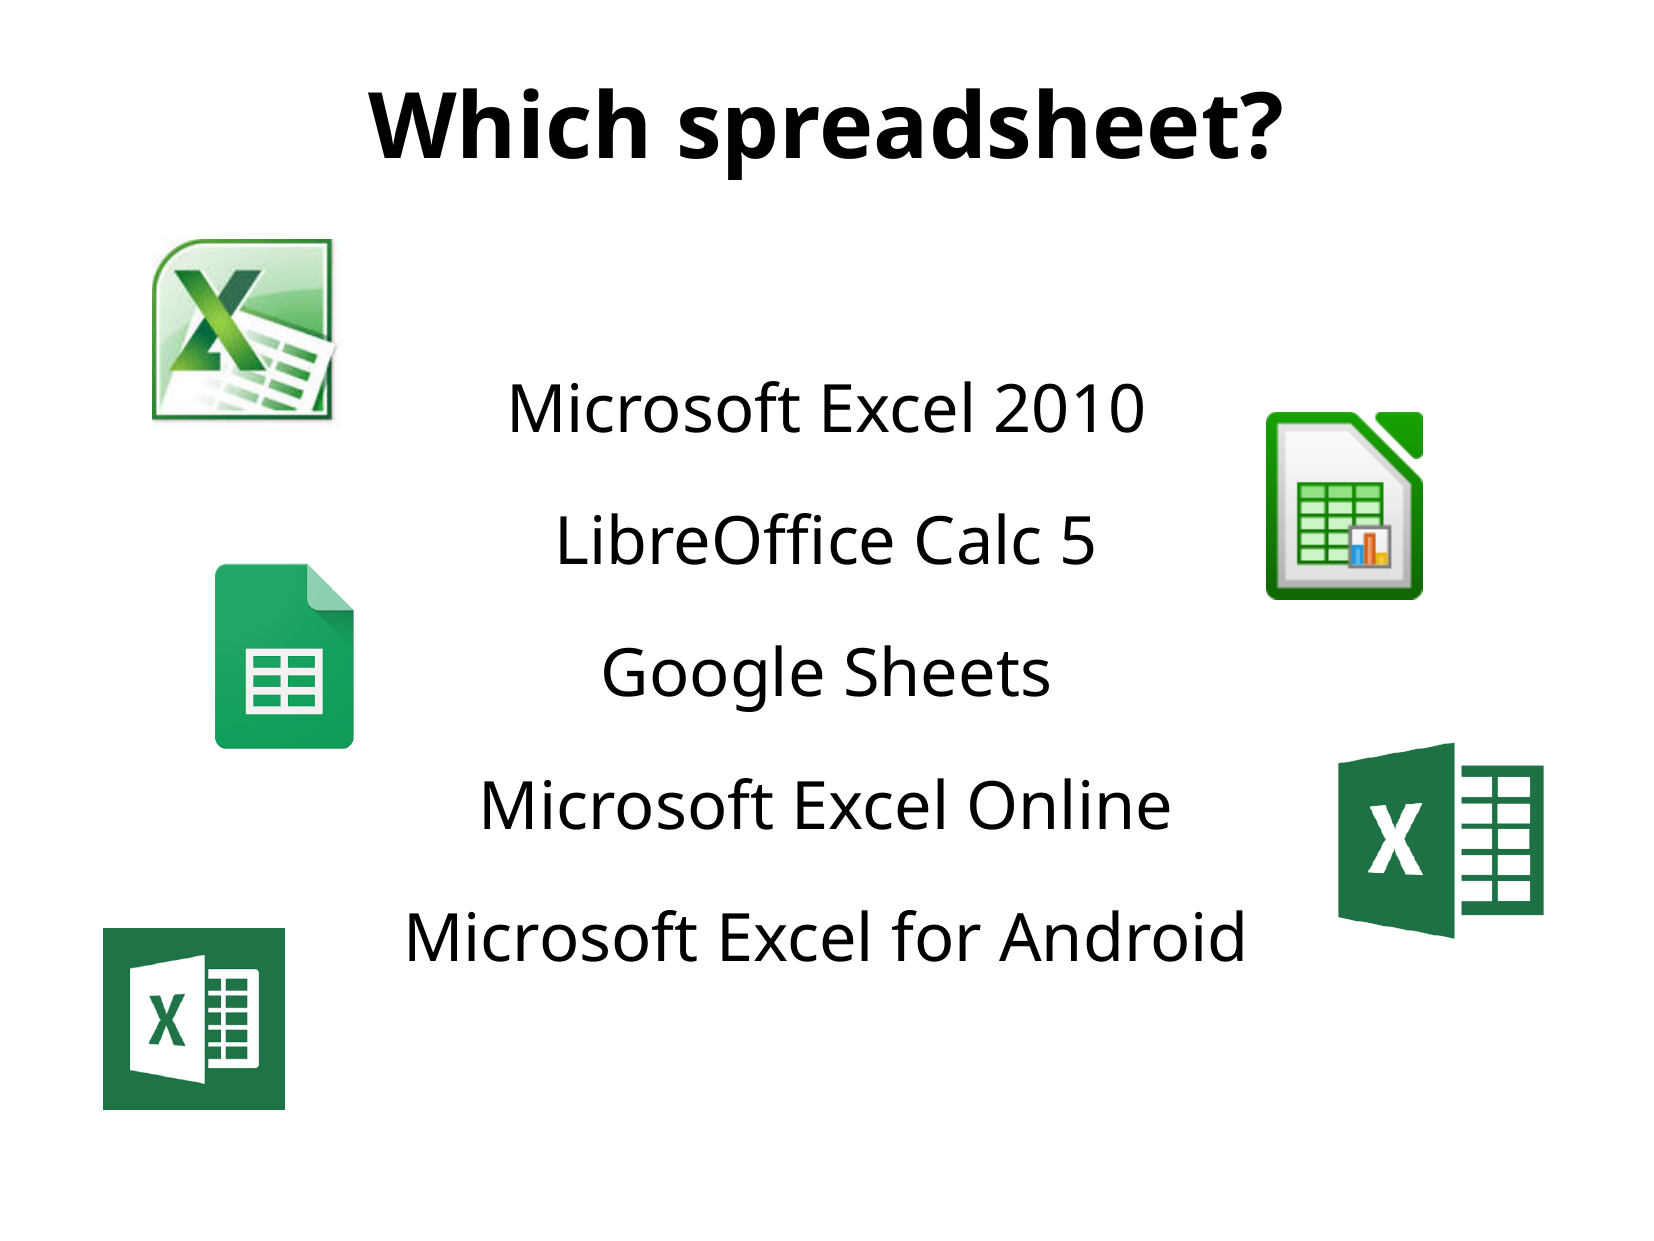

# Which spreadsheet?
Microsoft Excel 2010
LibreOffice Calc 5
Google Sheets
Microsoft Excel Online
Microsoft Excel for Android